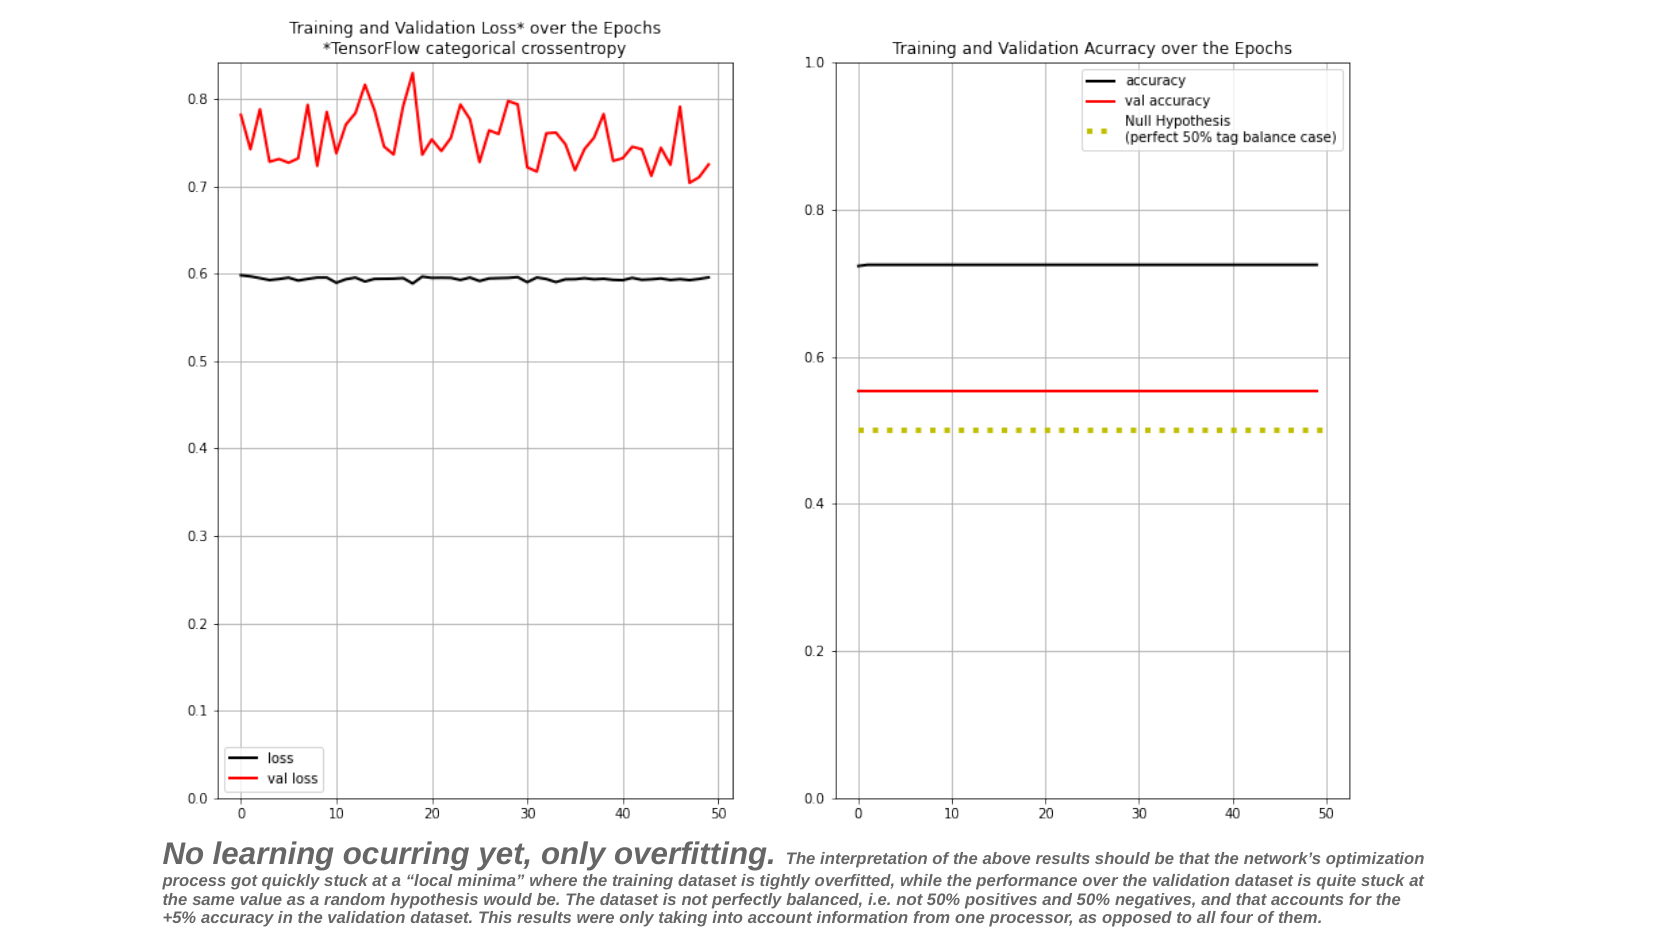

No learning ocurring yet, only overfitting. The interpretation of the above results should be that the network’s optimization process got quickly stuck at a “local minima” where the training dataset is tightly overfitted, while the performance over the validation dataset is quite stuck at the same value as a random hypothesis would be. The dataset is not perfectly balanced, i.e. not 50% positives and 50% negatives, and that accounts for the +5% accuracy in the validation dataset. This results were only taking into account information from one processor, as opposed to all four of them.